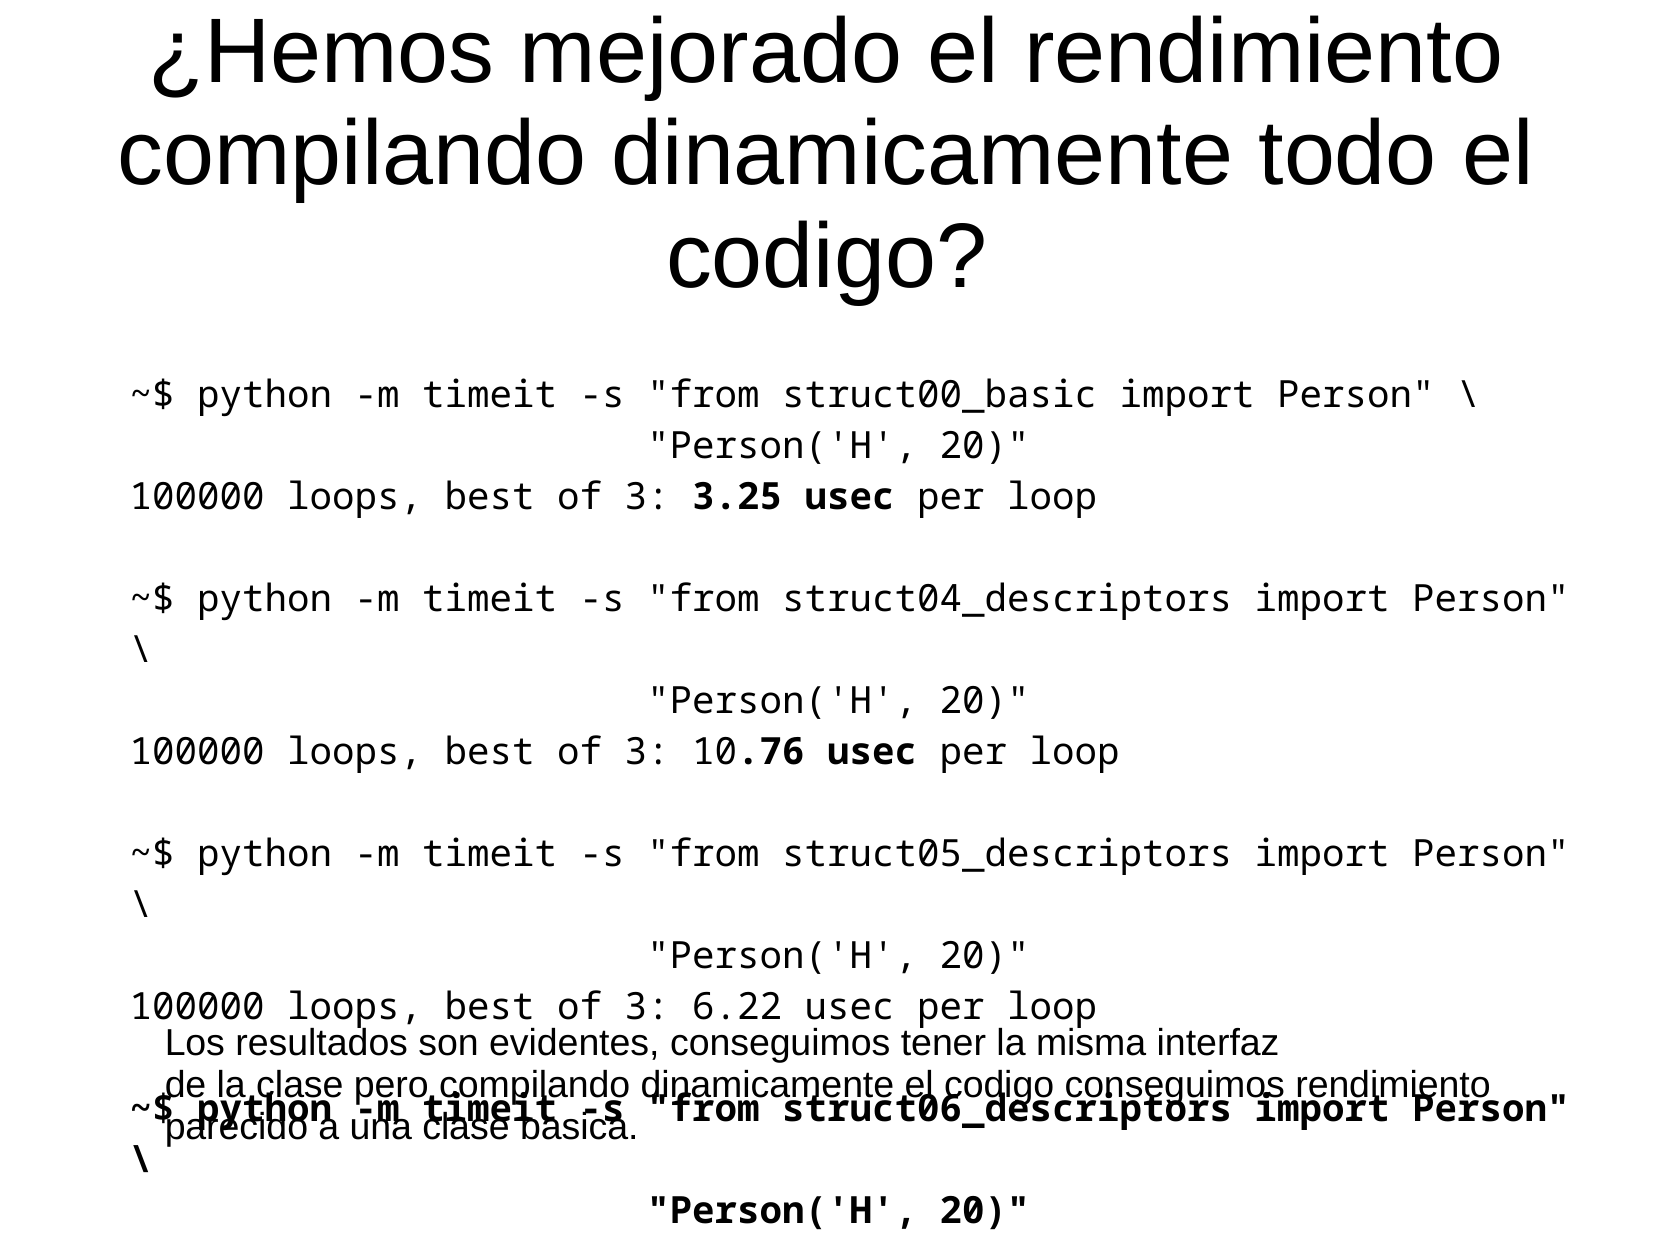

# ¿Hemos mejorado el rendimiento compilando dinamicamente todo el codigo?
~$ python -m timeit -s "from struct00_basic import Person" \
 "Person('H', 20)"
100000 loops, best of 3: 3.25 usec per loop
~$ python -m timeit -s "from struct04_descriptors import Person" \
 "Person('H', 20)"
100000 loops, best of 3: 10.76 usec per loop
~$ python -m timeit -s "from struct05_descriptors import Person" \
 "Person('H', 20)"
100000 loops, best of 3: 6.22 usec per loop
~$ python -m timeit -s "from struct06_descriptors import Person" \
 "Person('H', 20)"
100000 loops, best of 3: 3.48 usec per loop
Los resultados son evidentes, conseguimos tener la misma interfaz
de la clase pero compilando dinamicamente el codigo conseguimos rendimiento
parecido a una clase basica.